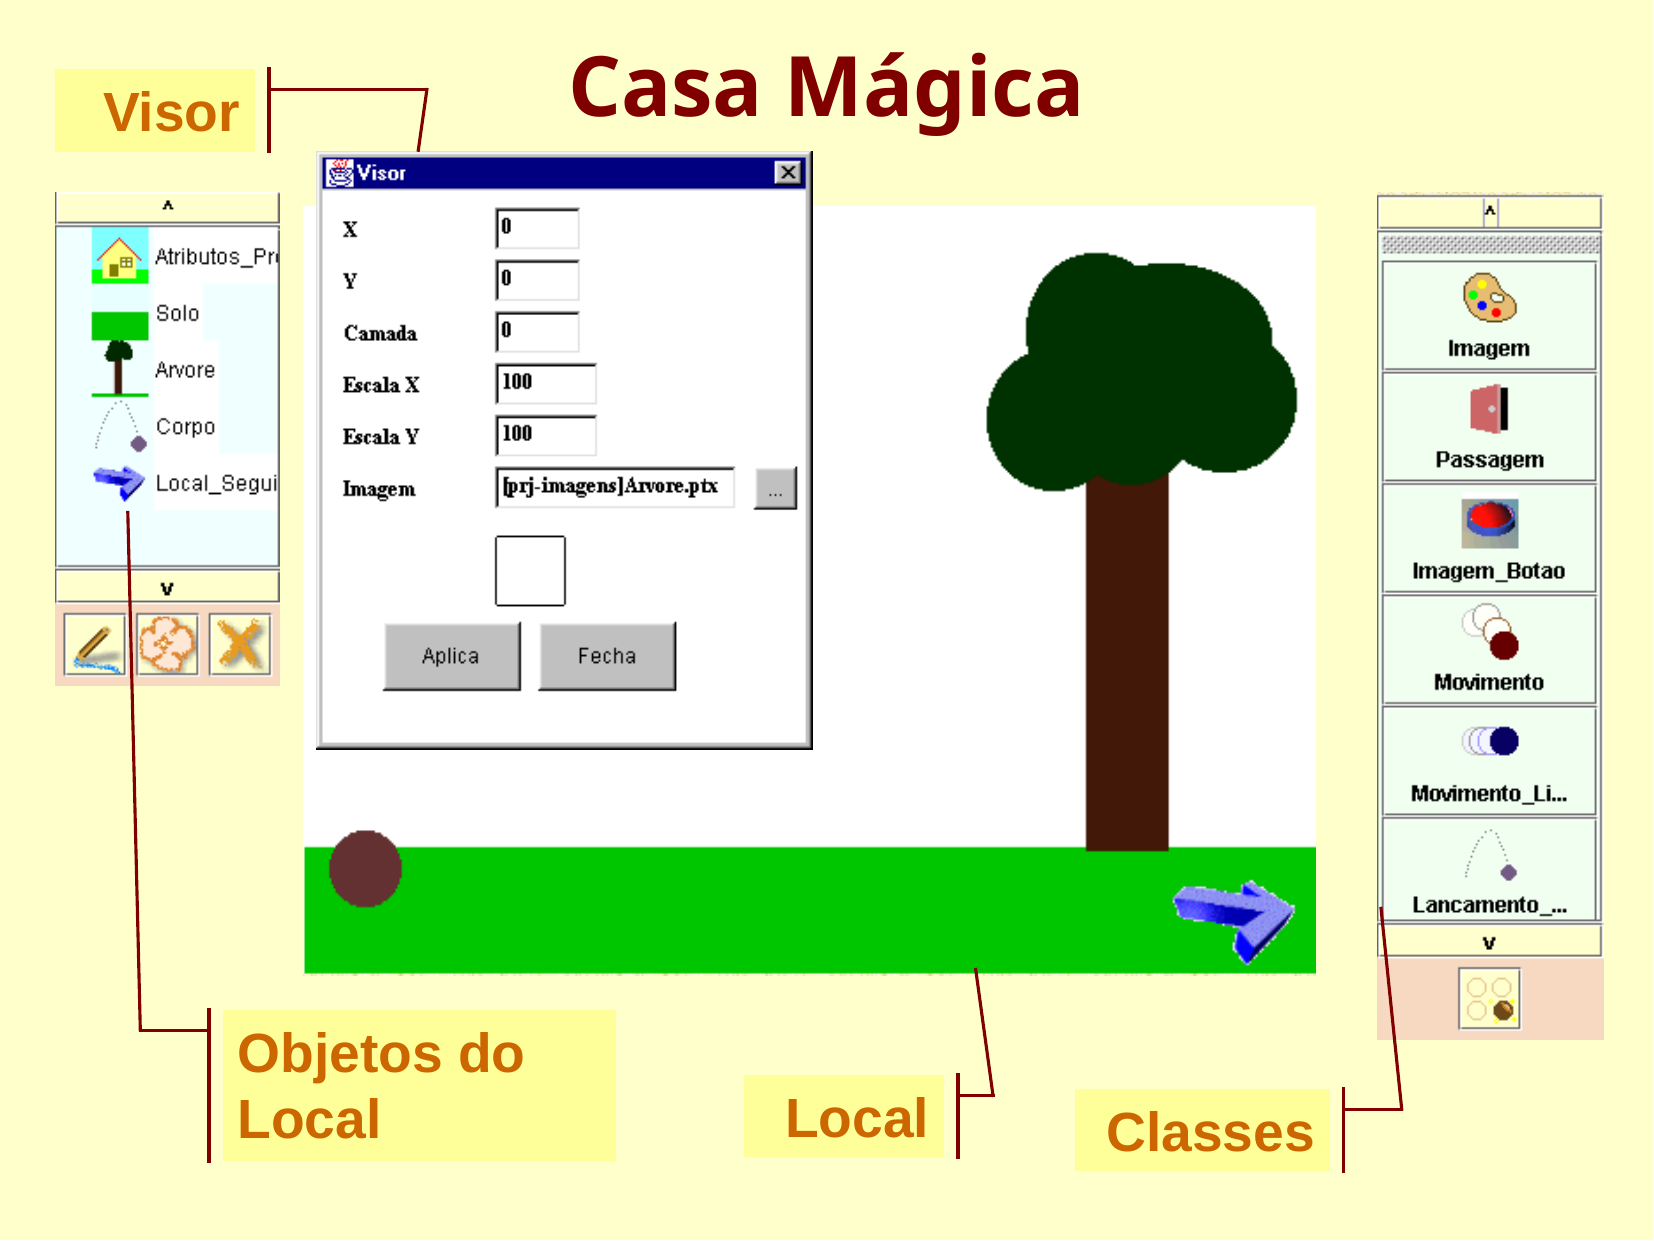

# Casa Mágica
Visor
Objetos do Local
Local
Classes